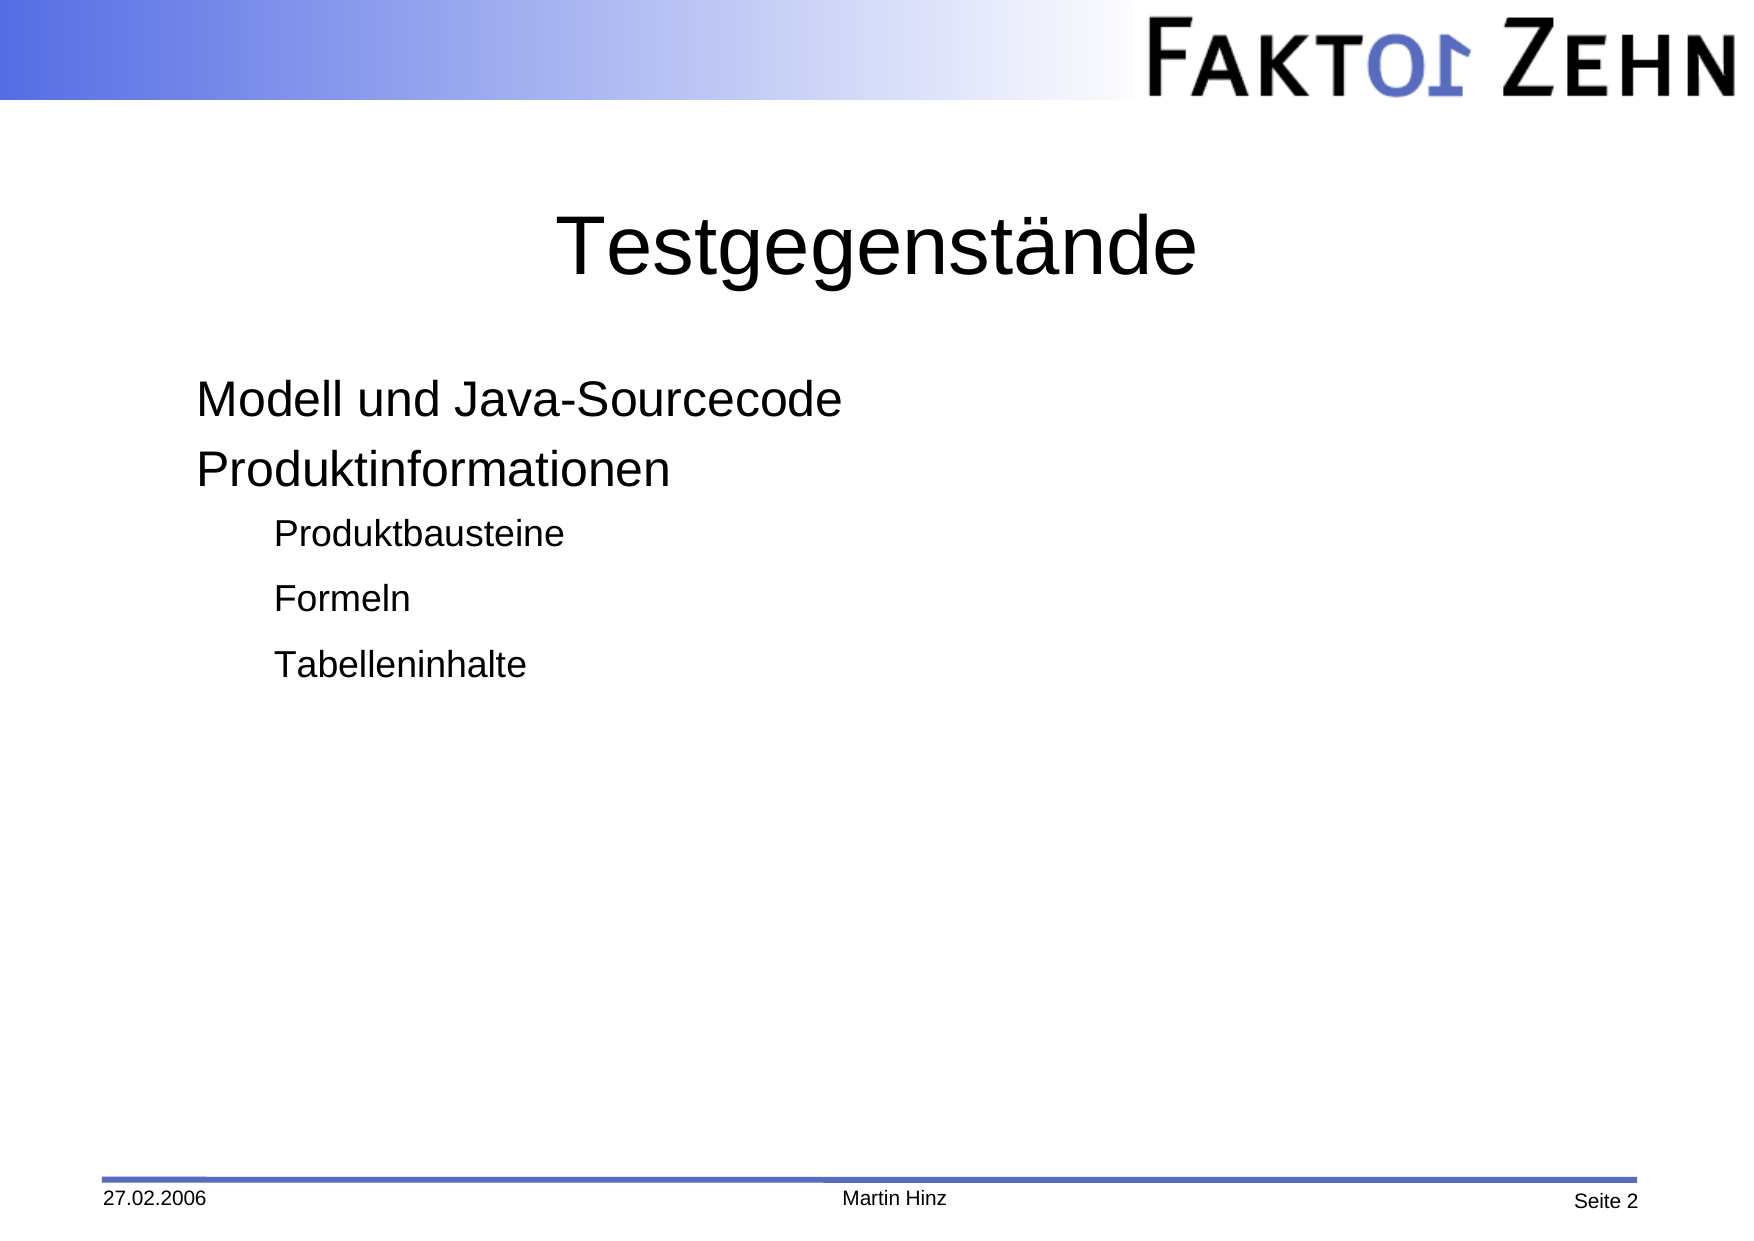

# Testgegenstände
Modell und Java-Sourcecode
Produktinformationen
Produktbausteine
Formeln
Tabelleninhalte